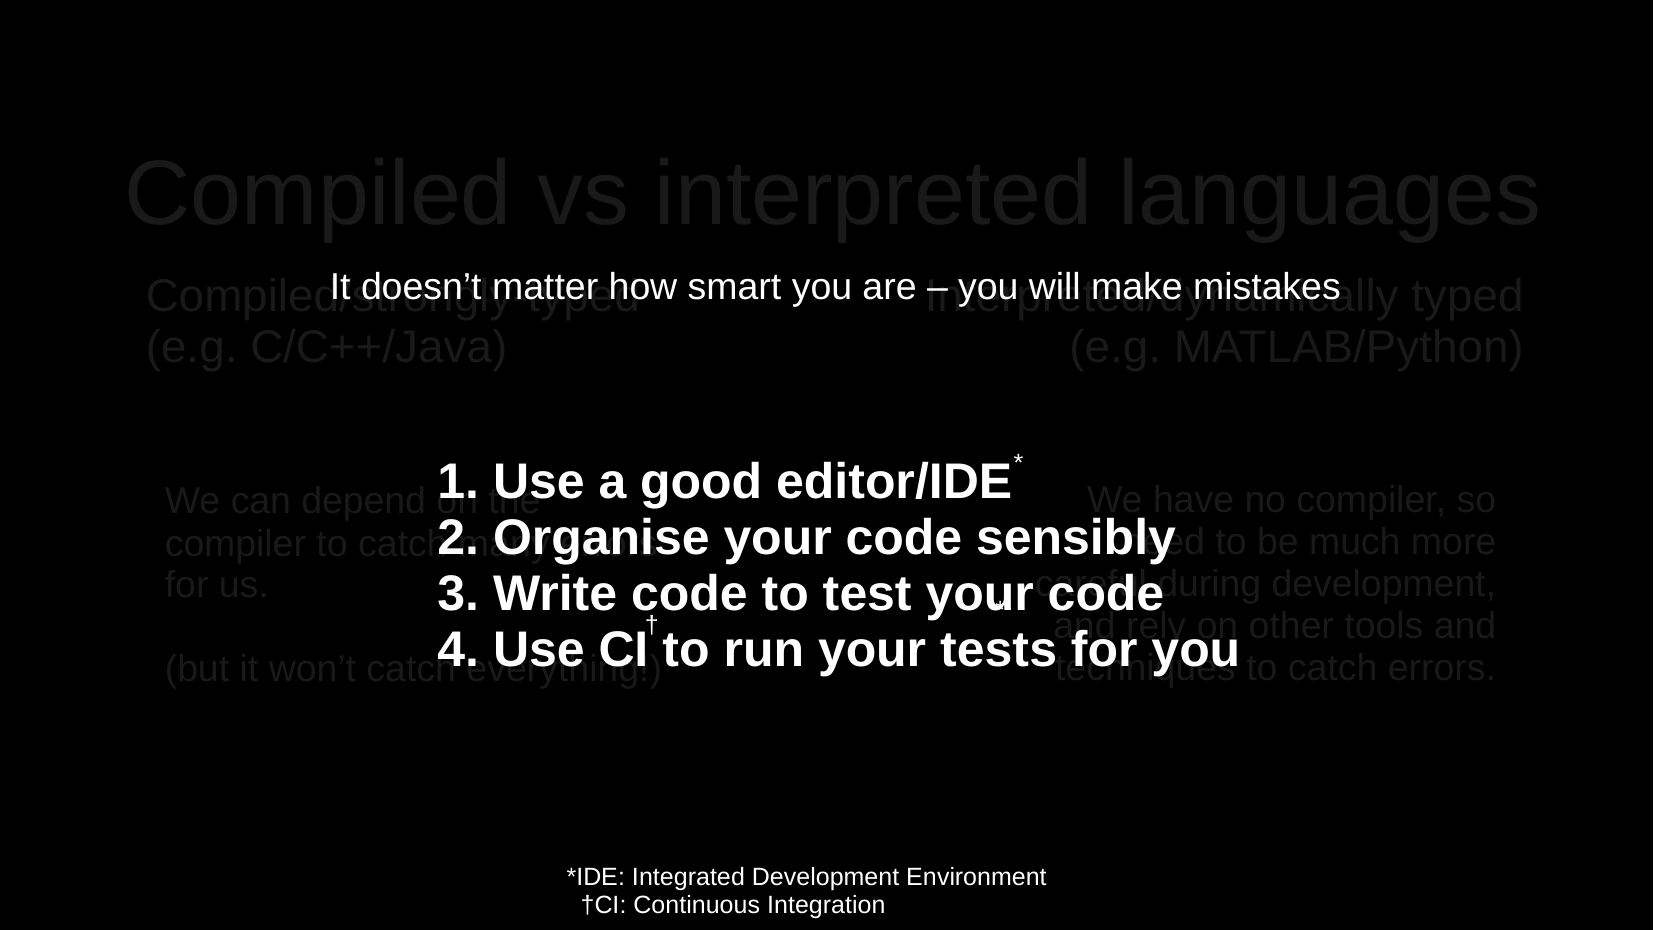

# Compiled vs interpreted languages
It doesn’t matter how smart you are – you will make mistakes
Compiled/strongly-typed
(e.g. C/C++/Java)
Interpreted/dynamically typed
(e.g. MATLAB/Python)
*
1. Use a good editor/IDE
2. Organise your code sensibly
3. Write code to test your code
4. Use CI to run your tests for you
We have no compiler, so need to be much more careful during development, and rely on other tools and techniques to catch errors.
We can depend on the compiler to catch many errors for us.
(but it won’t catch everything!)
*
†
*IDE: Integrated Development Environment
 †CI: Continuous Integration